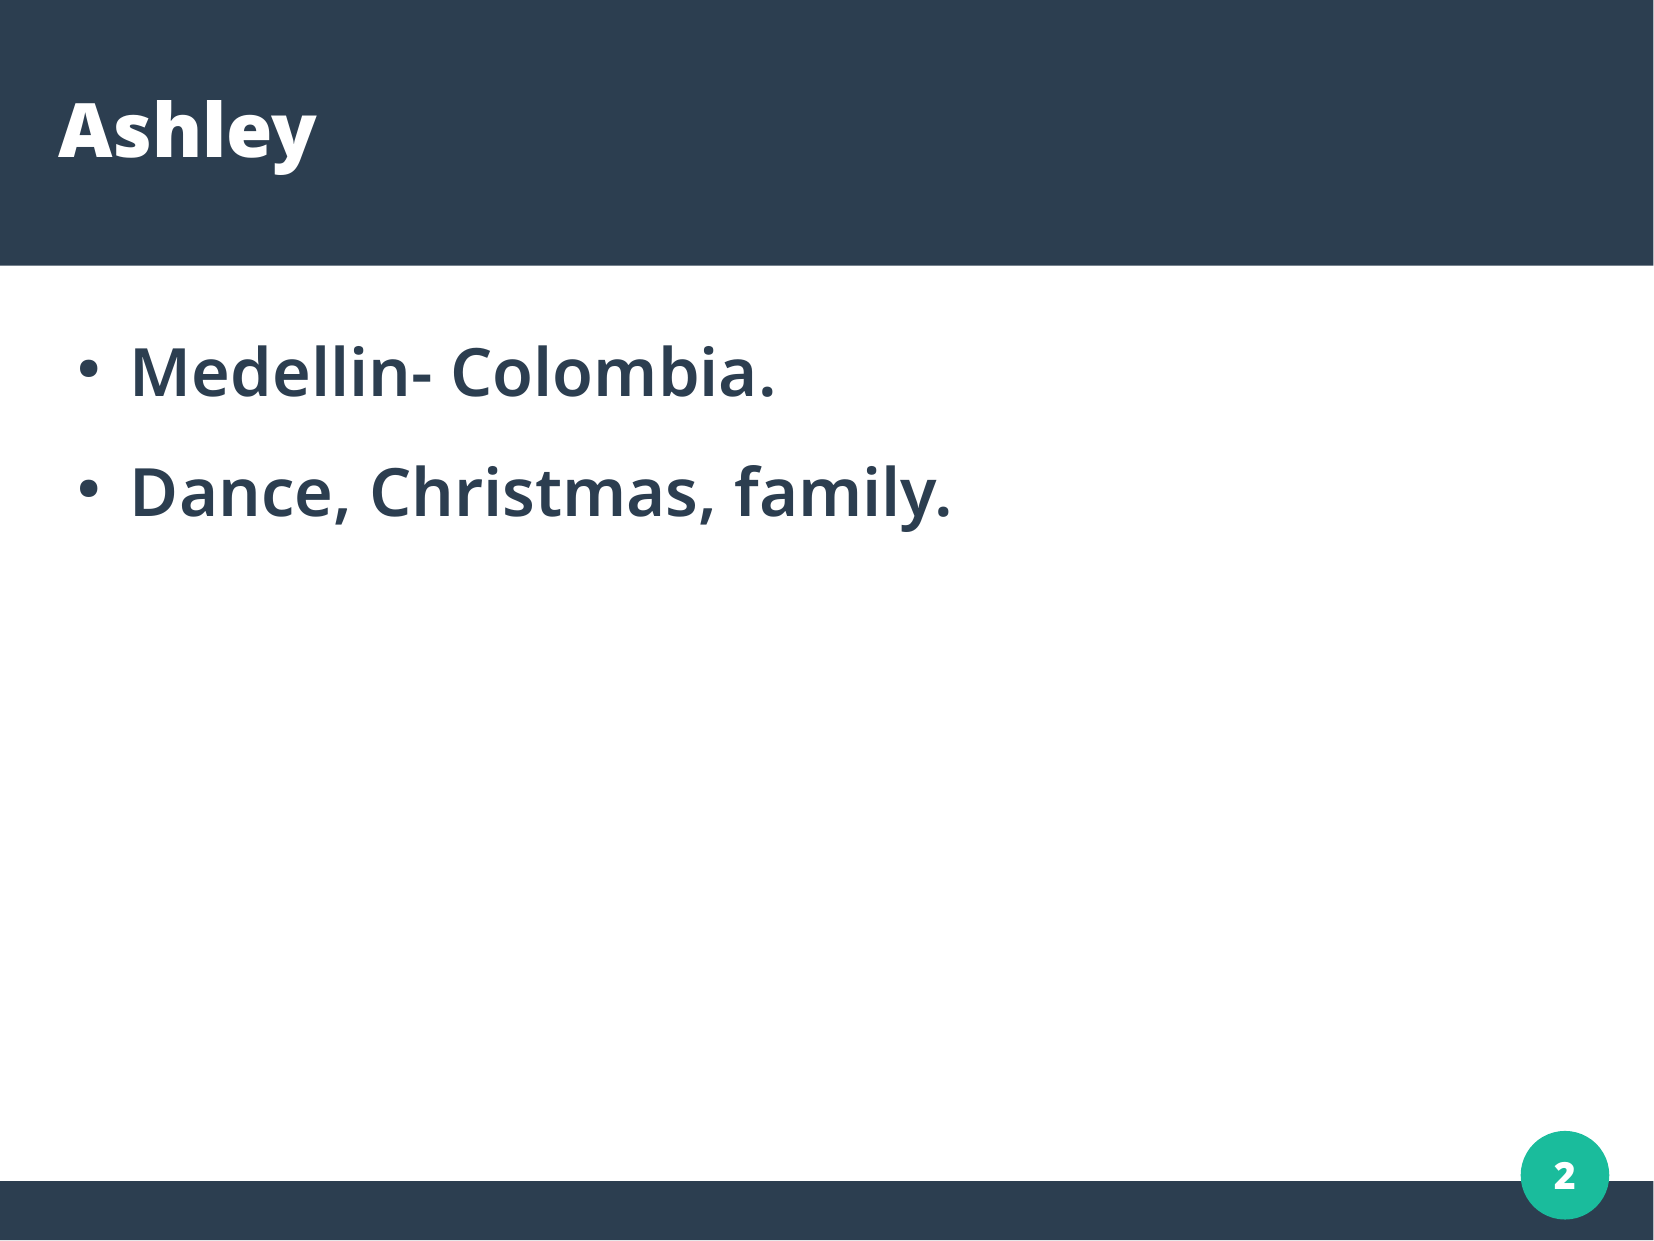

# Ashley
Medellin- Colombia.
Dance, Christmas, family.
2